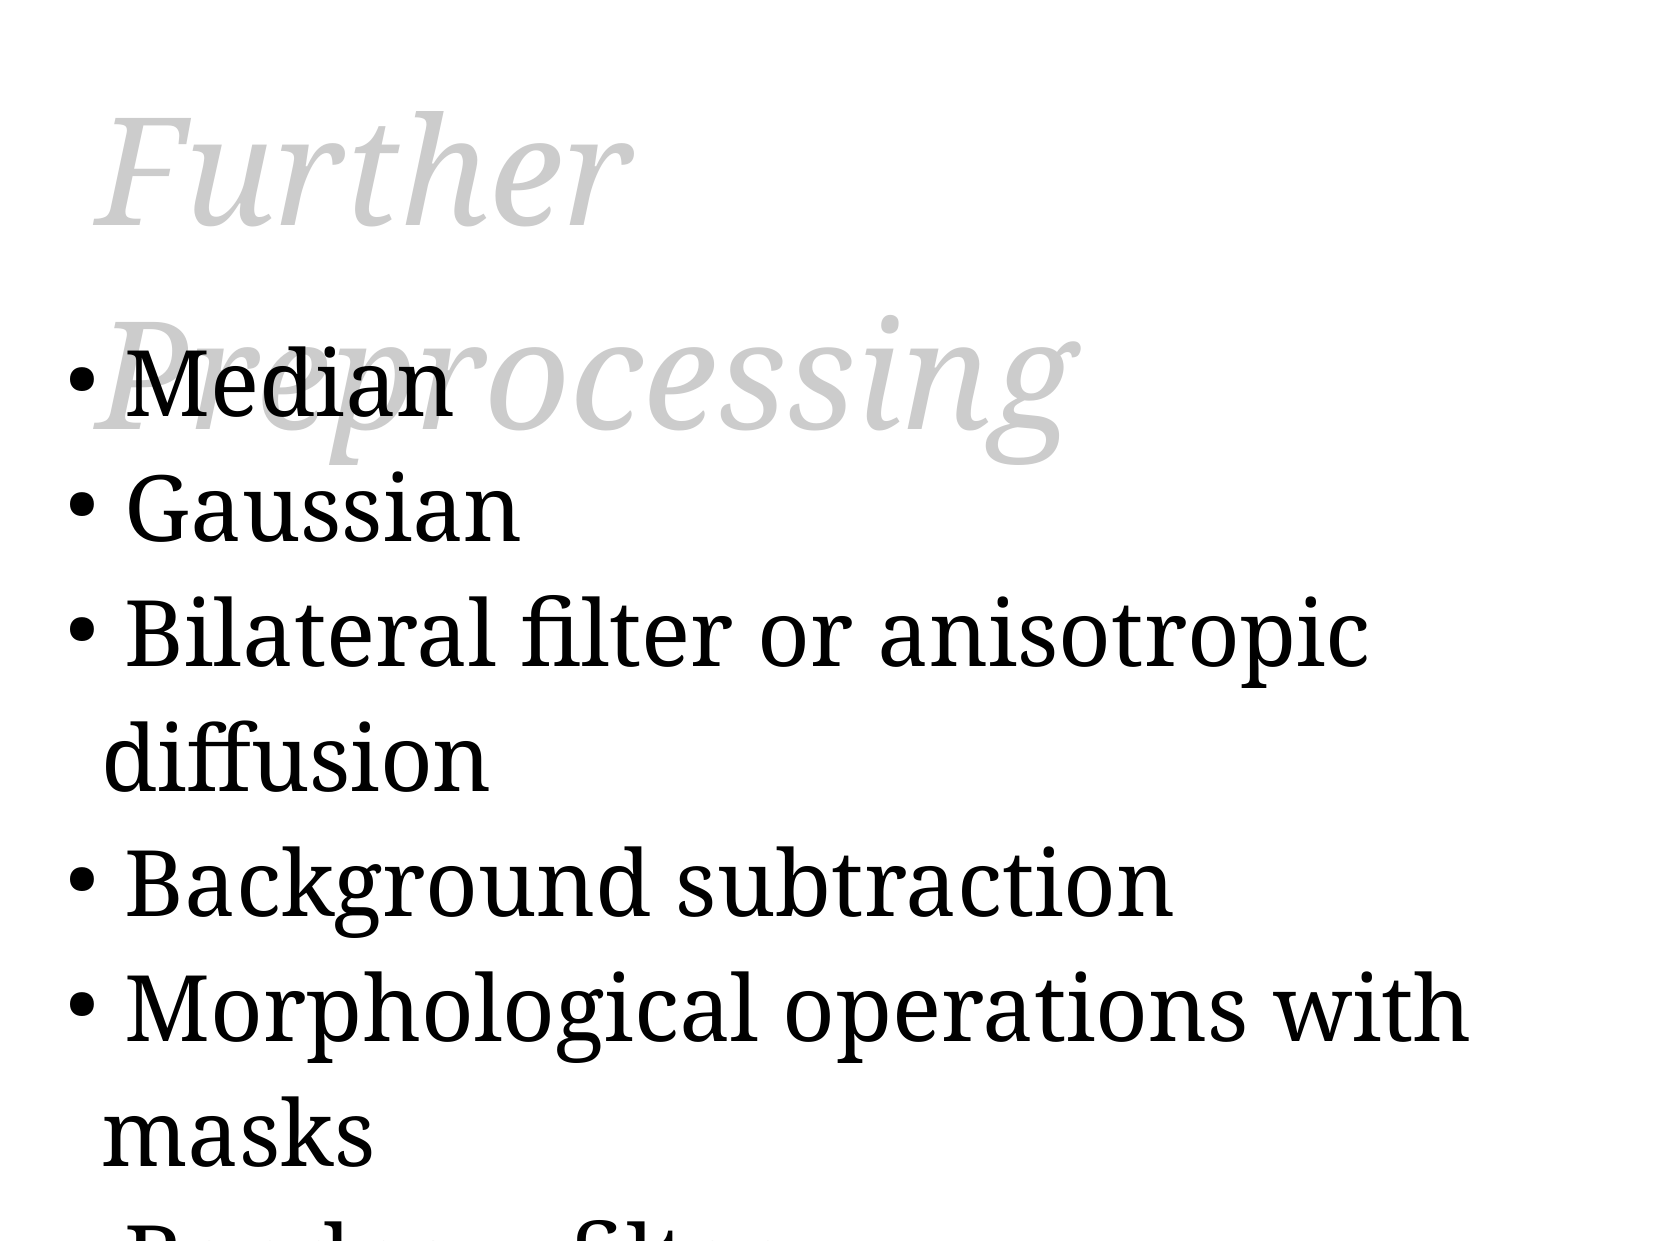

Further Preprocessing
 Median
 Gaussian
 Bilateral filter or anisotropic diffusion
 Background subtraction
 Morphological operations with masks
 Bandpass filters